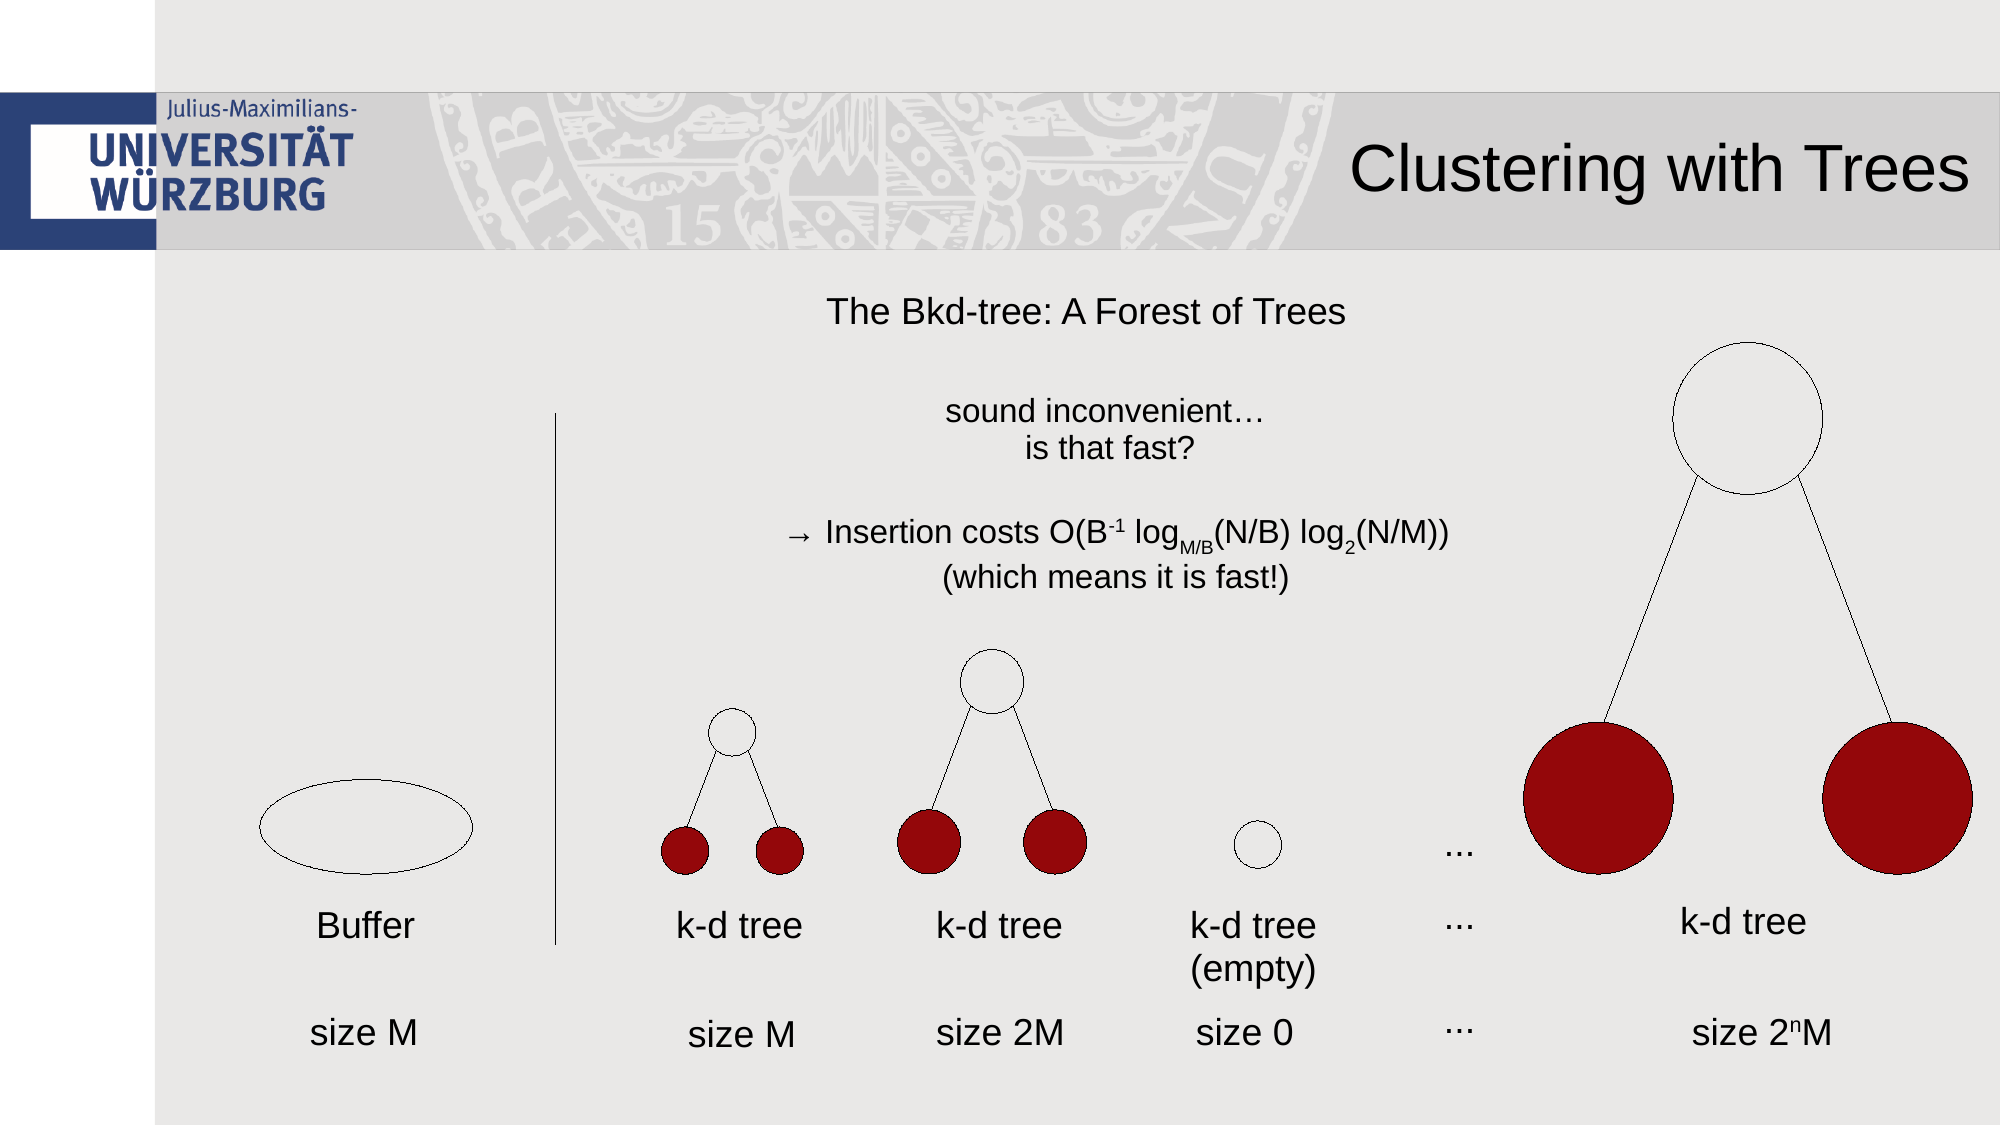

Clustering with Trees
The Bkd-tree: A Forest of Trees
sound inconvenient…
is that fast?
→ Insertion costs O(B-1 logM/B(N/B) log2(N/M))
(which means it is fast!)
...
...
k-d tree
Buffer
k-d tree
k-d tree
k-d tree
(empty)
...
size M
size 2M
size 0
size 2nM
size M